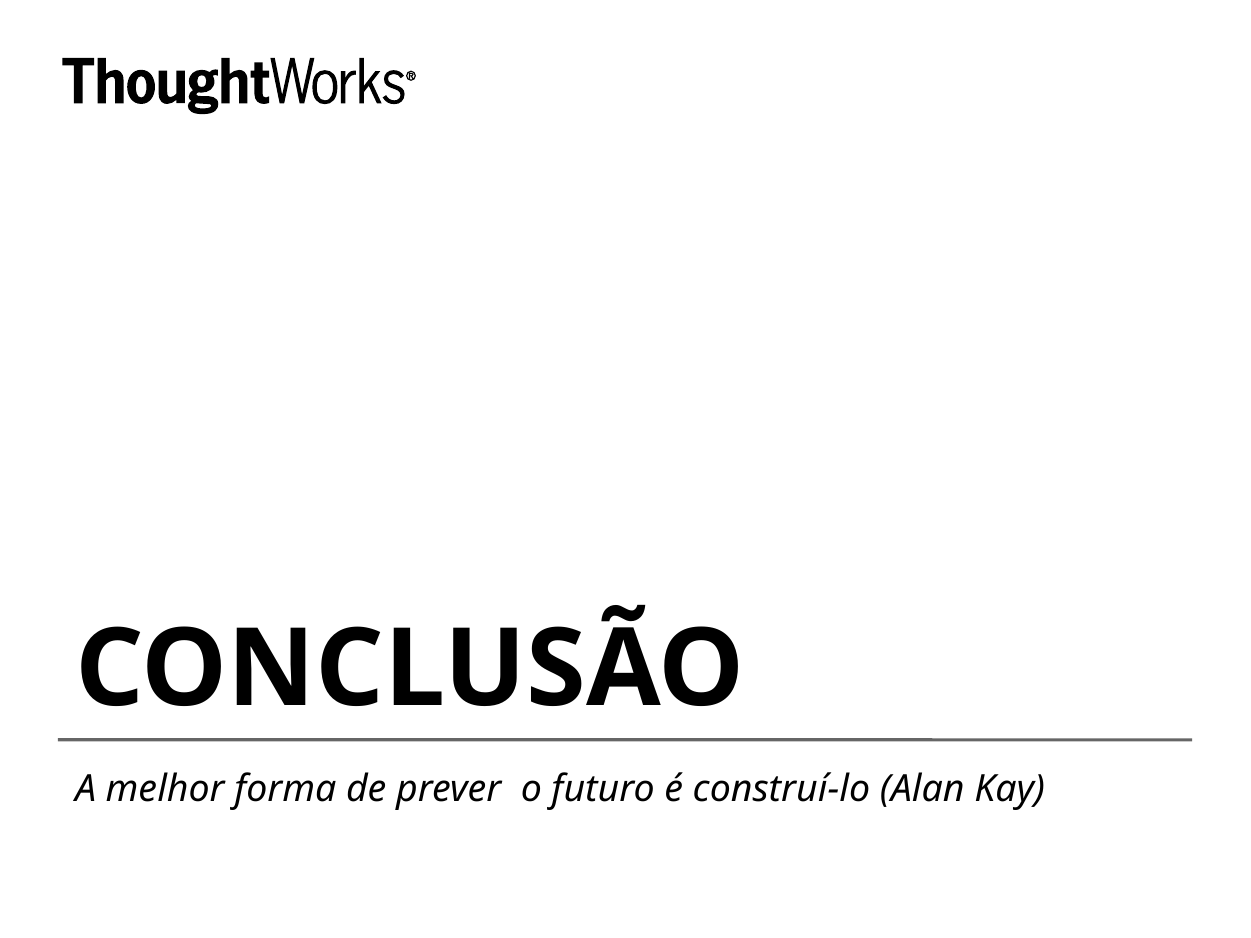

# CONCLUSÃO
A melhor forma de prever o futuro é construí-lo (Alan Kay)